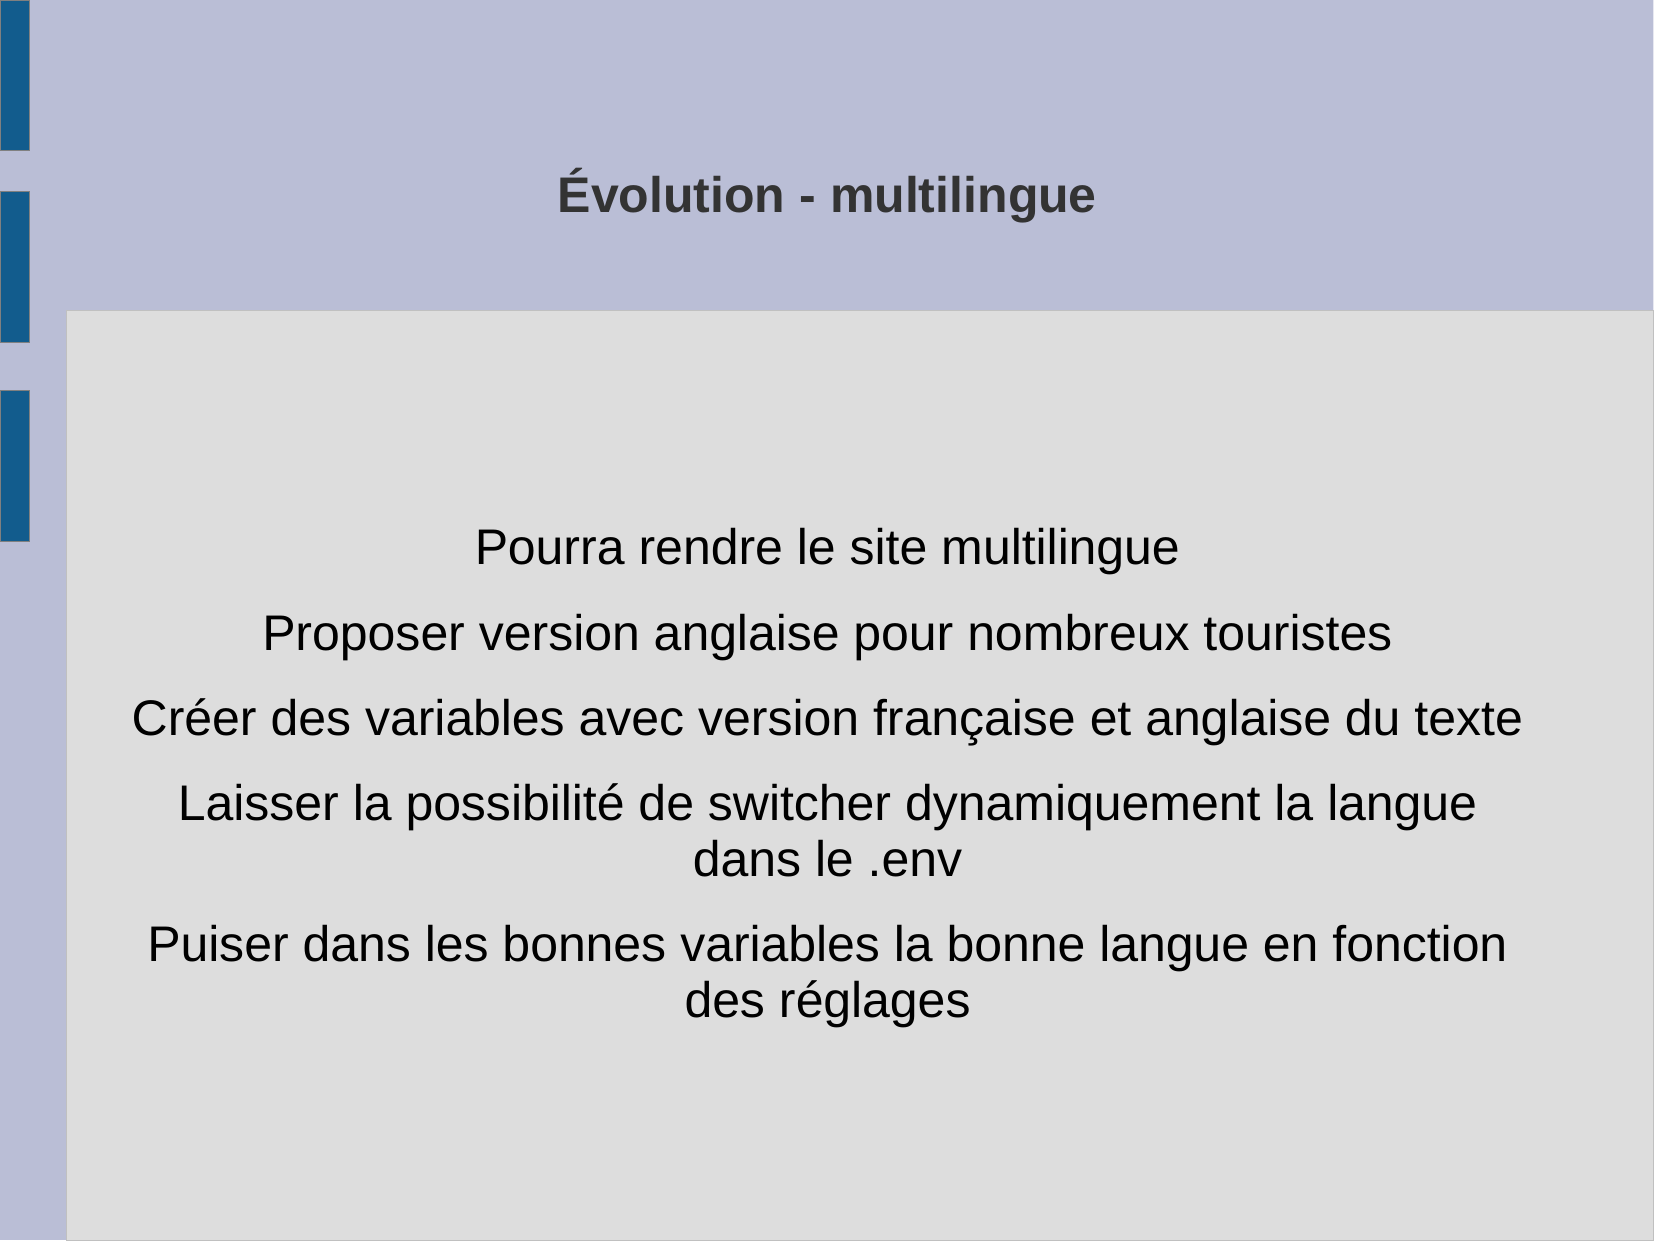

# Évolution - multilingue
Pourra rendre le site multilingue
Proposer version anglaise pour nombreux touristes
Créer des variables avec version française et anglaise du texte
Laisser la possibilité de switcher dynamiquement la langue dans le .env
Puiser dans les bonnes variables la bonne langue en fonction des réglages